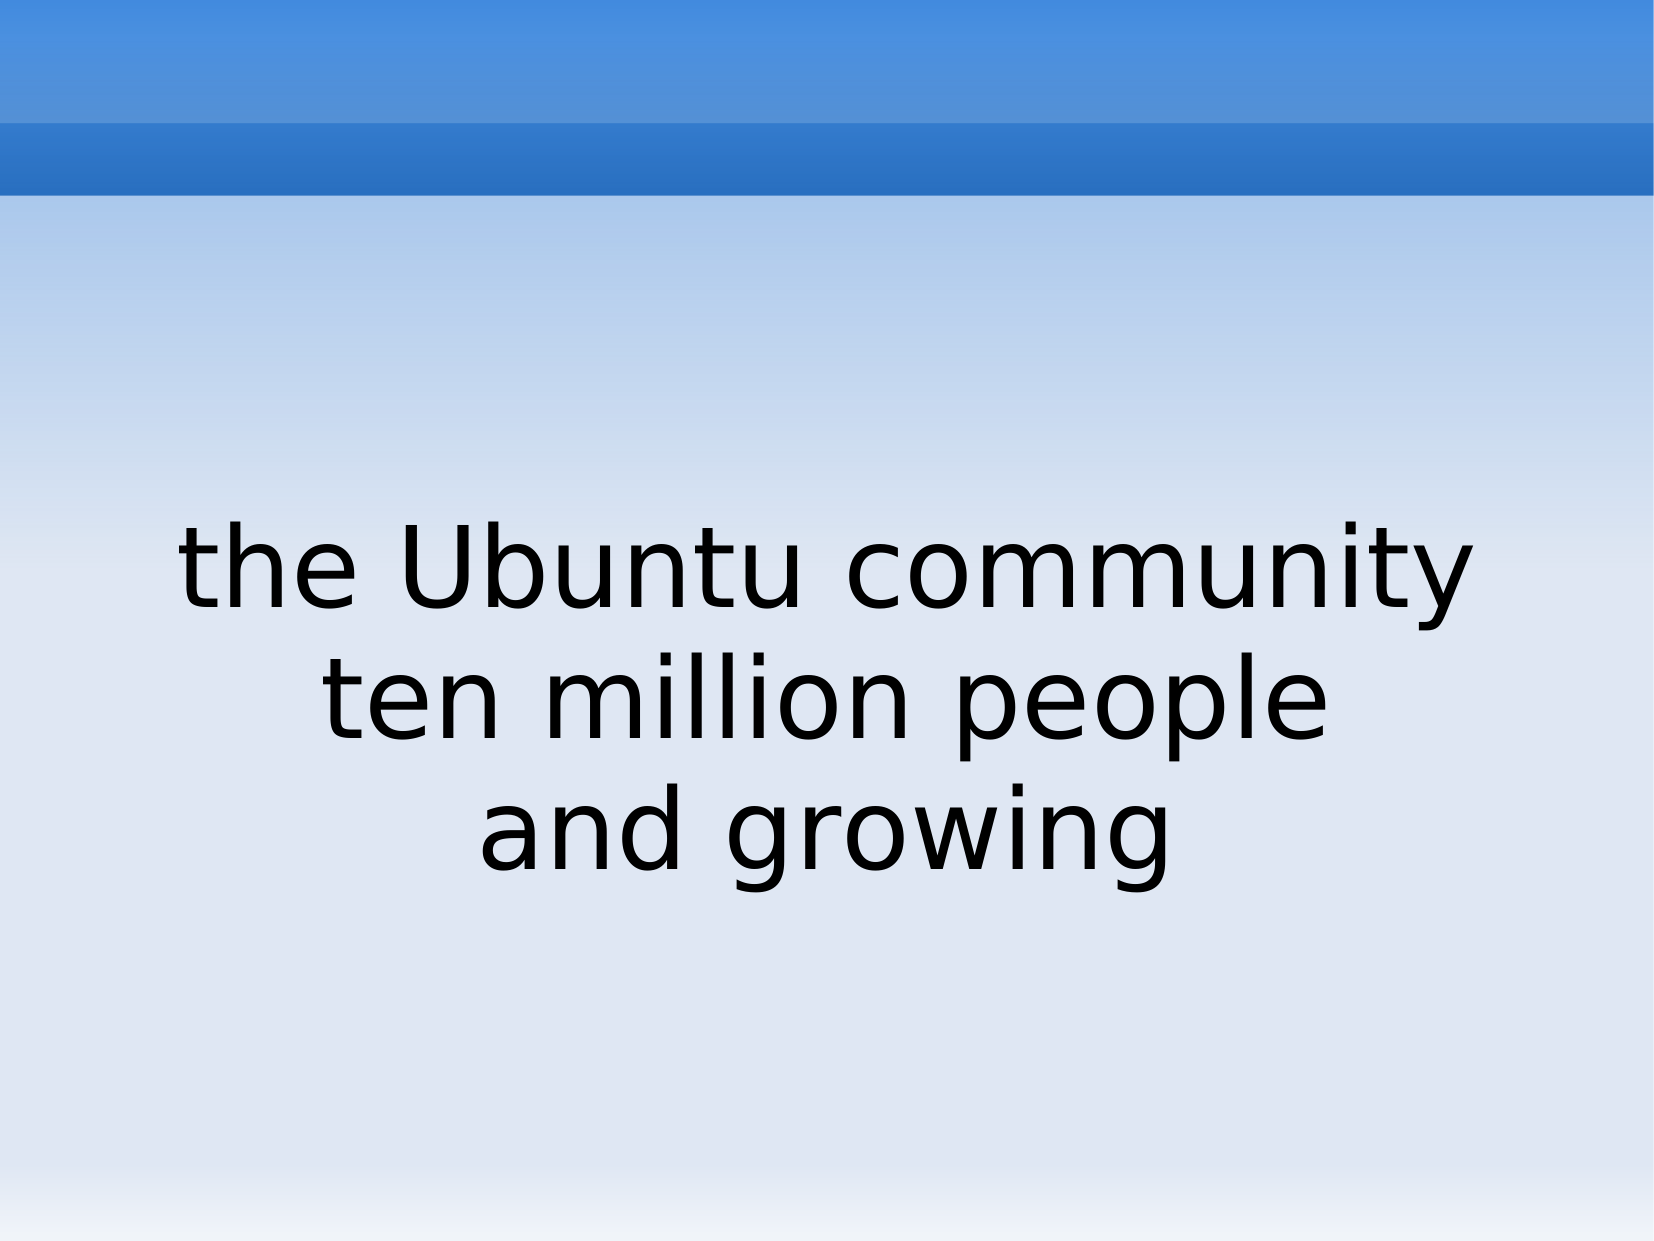

# the Ubuntu community
ten million people
and growing